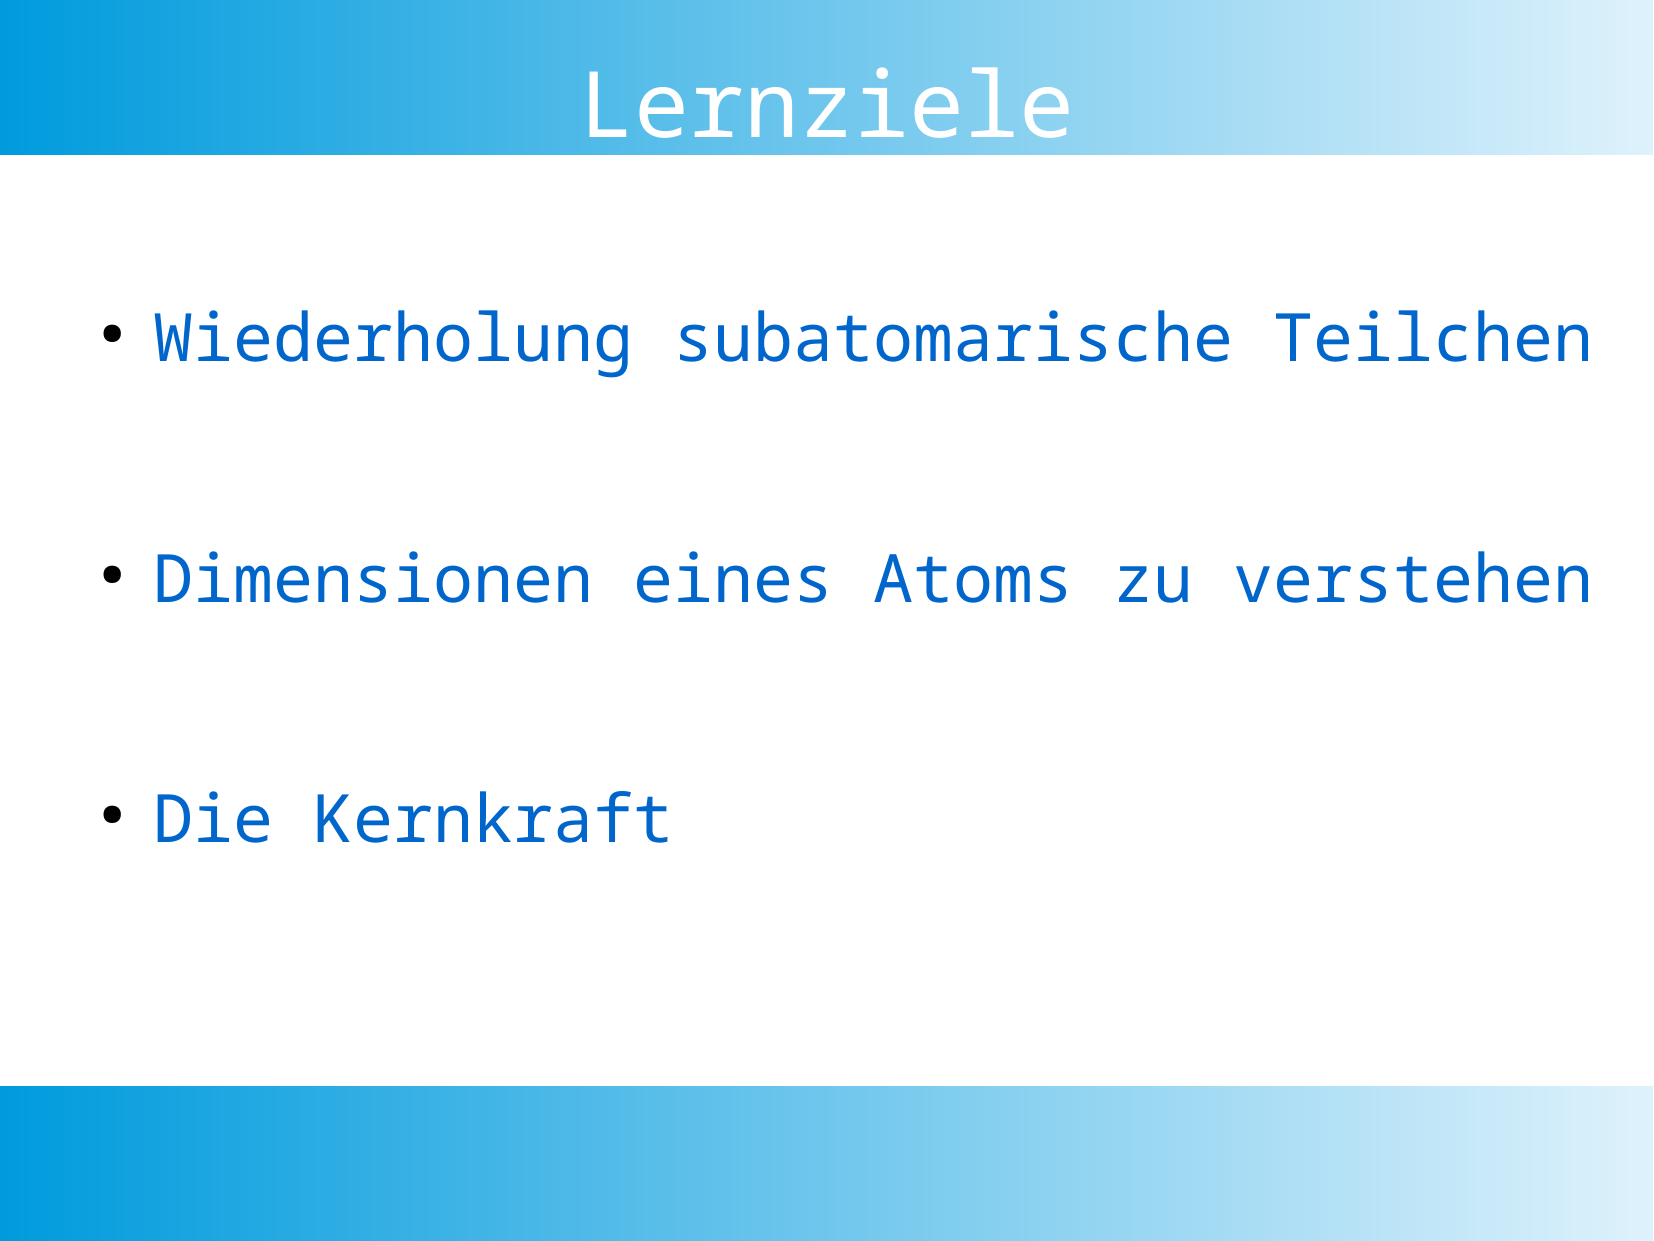

# Lernziele
Wiederholung subatomarische Teilchen
Dimensionen eines Atoms zu verstehen
Die Kernkraft